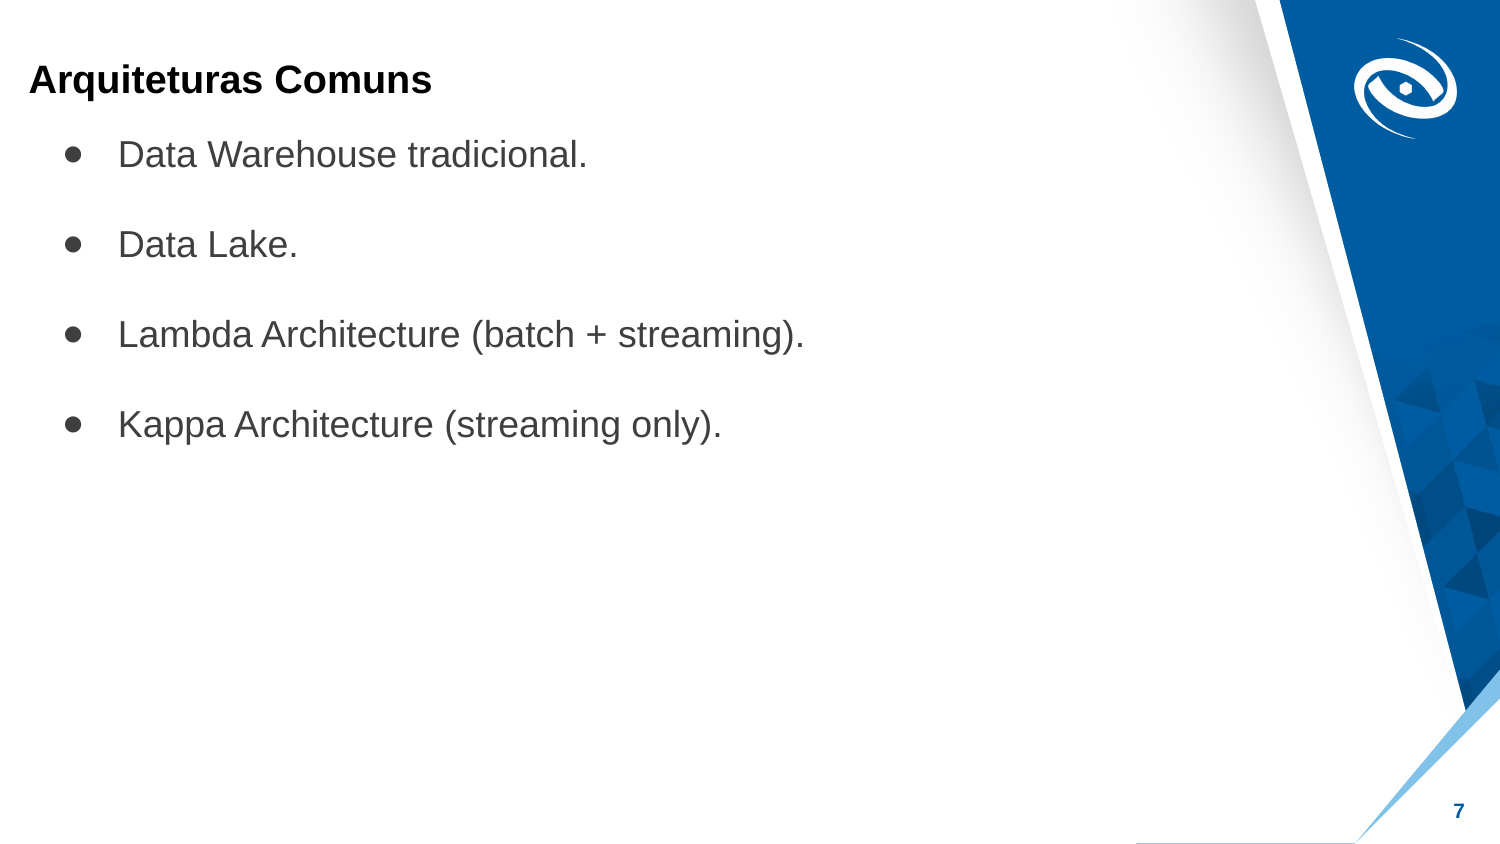

# Arquiteturas Comuns
Data Warehouse tradicional.
Data Lake.
Lambda Architecture (batch + streaming).
Kappa Architecture (streaming only).